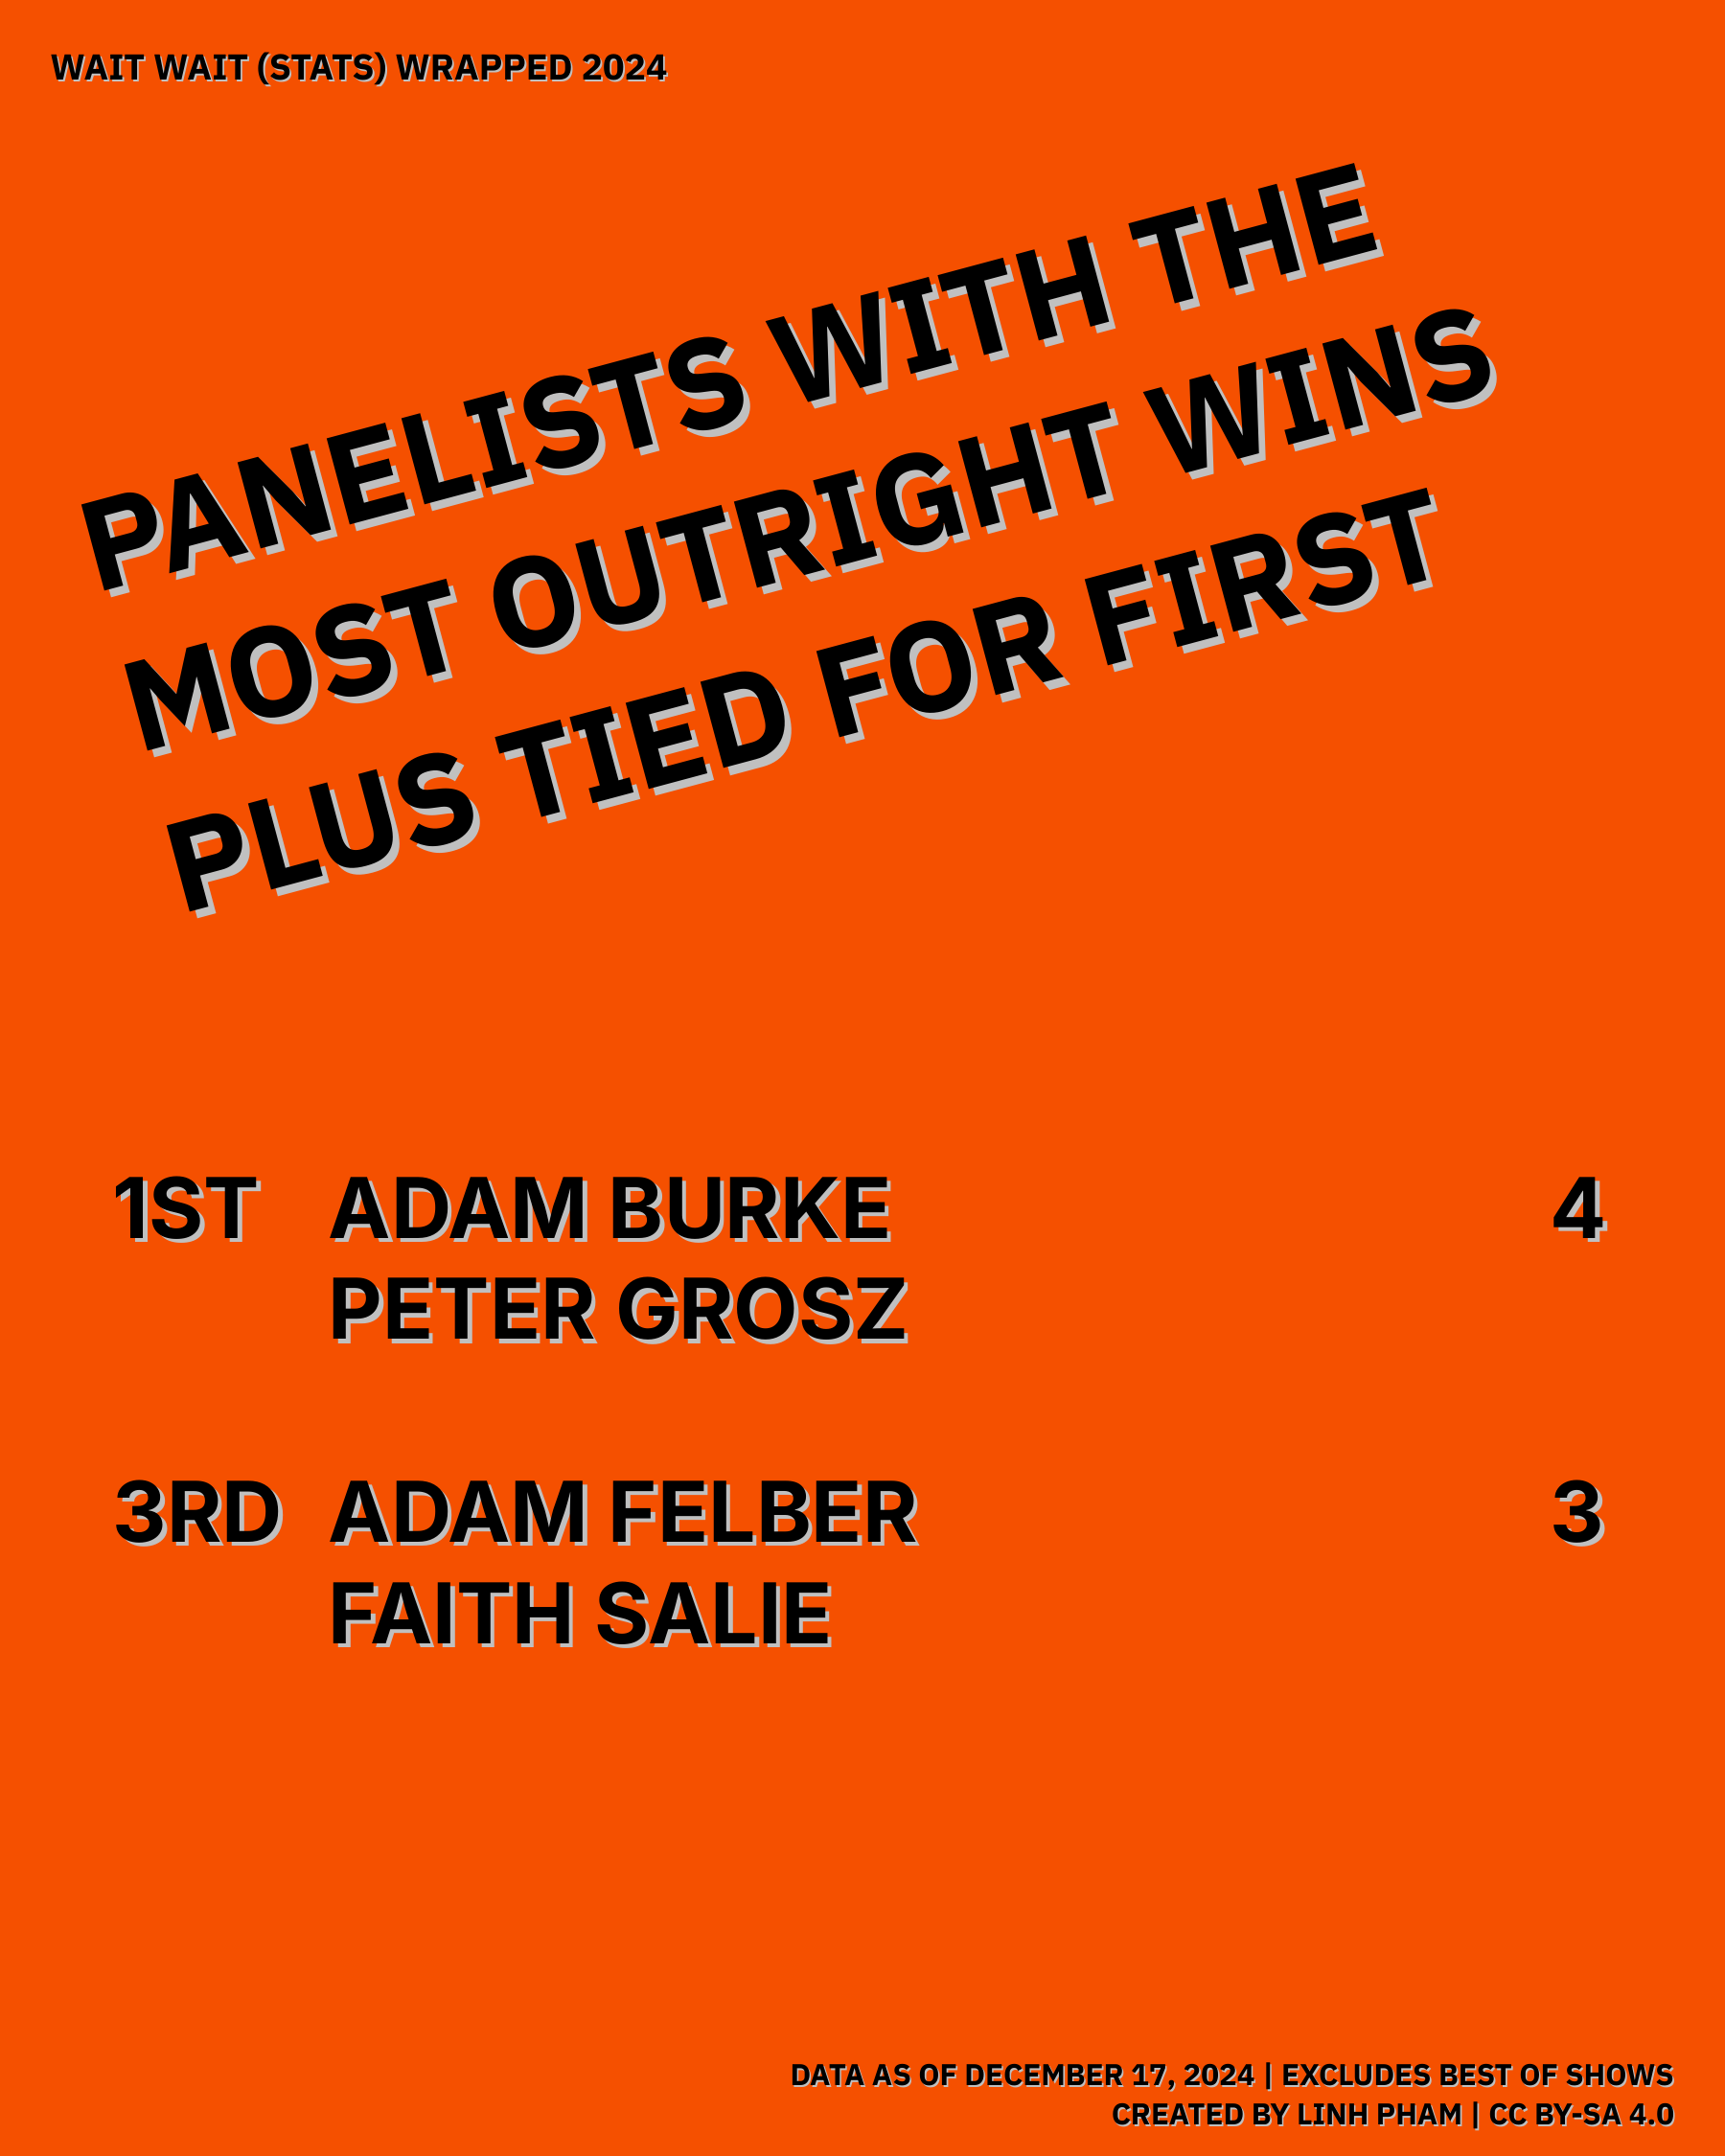

WAIT WAIT (STATS) WRAPPED 2024
PANELISTS WITH THE
MOST OUTRIGHT WINS
PLUS TIED FOR FIRST
1ST	ADAM BURKE										4
			PETER GROSZ
3RD	ADAM FELBER									3
			FAITH SALIE
Data as of December 17, 2024 | Excludes Best OF Shows
Created by Linh Pham | CC BY-SA 4.0